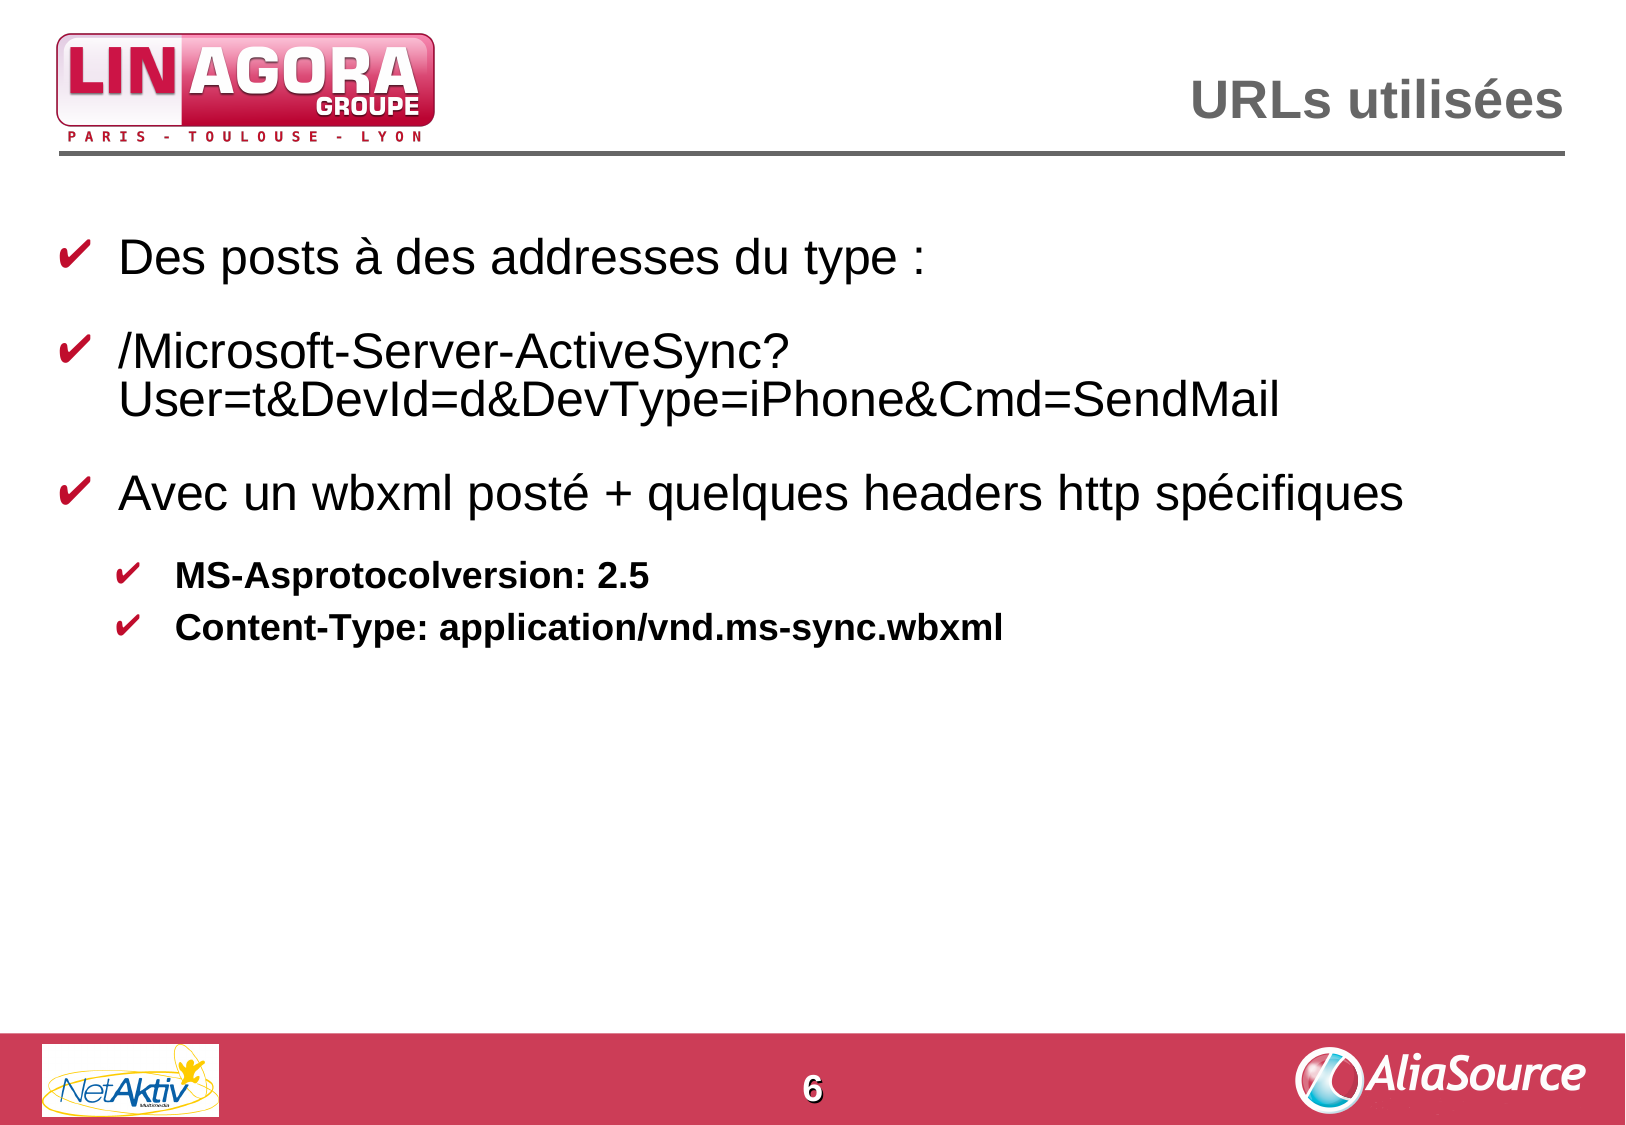

# URLs utilisées
Des posts à des addresses du type :
/Microsoft-Server-ActiveSync?User=t&DevId=d&DevType=iPhone&Cmd=SendMail
Avec un wbxml posté + quelques headers http spécifiques
MS-Asprotocolversion: 2.5
Content-Type: application/vnd.ms-sync.wbxml